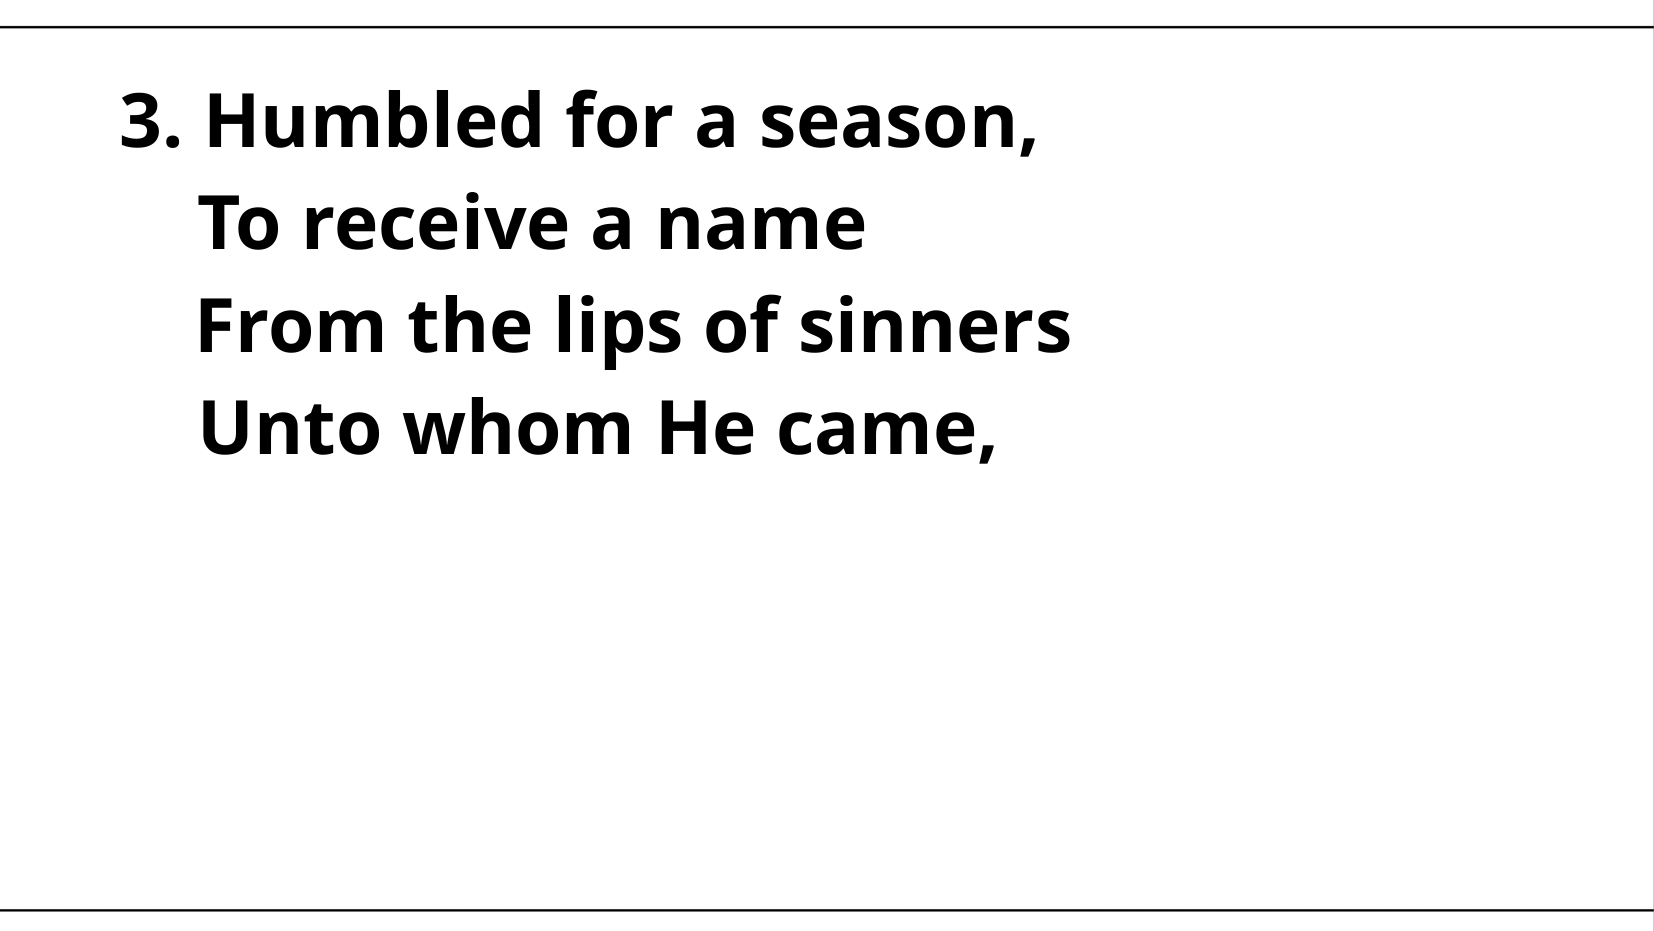

3. Humbled for a season,
 To receive a name
From the lips of sinners
 Unto whom He came,